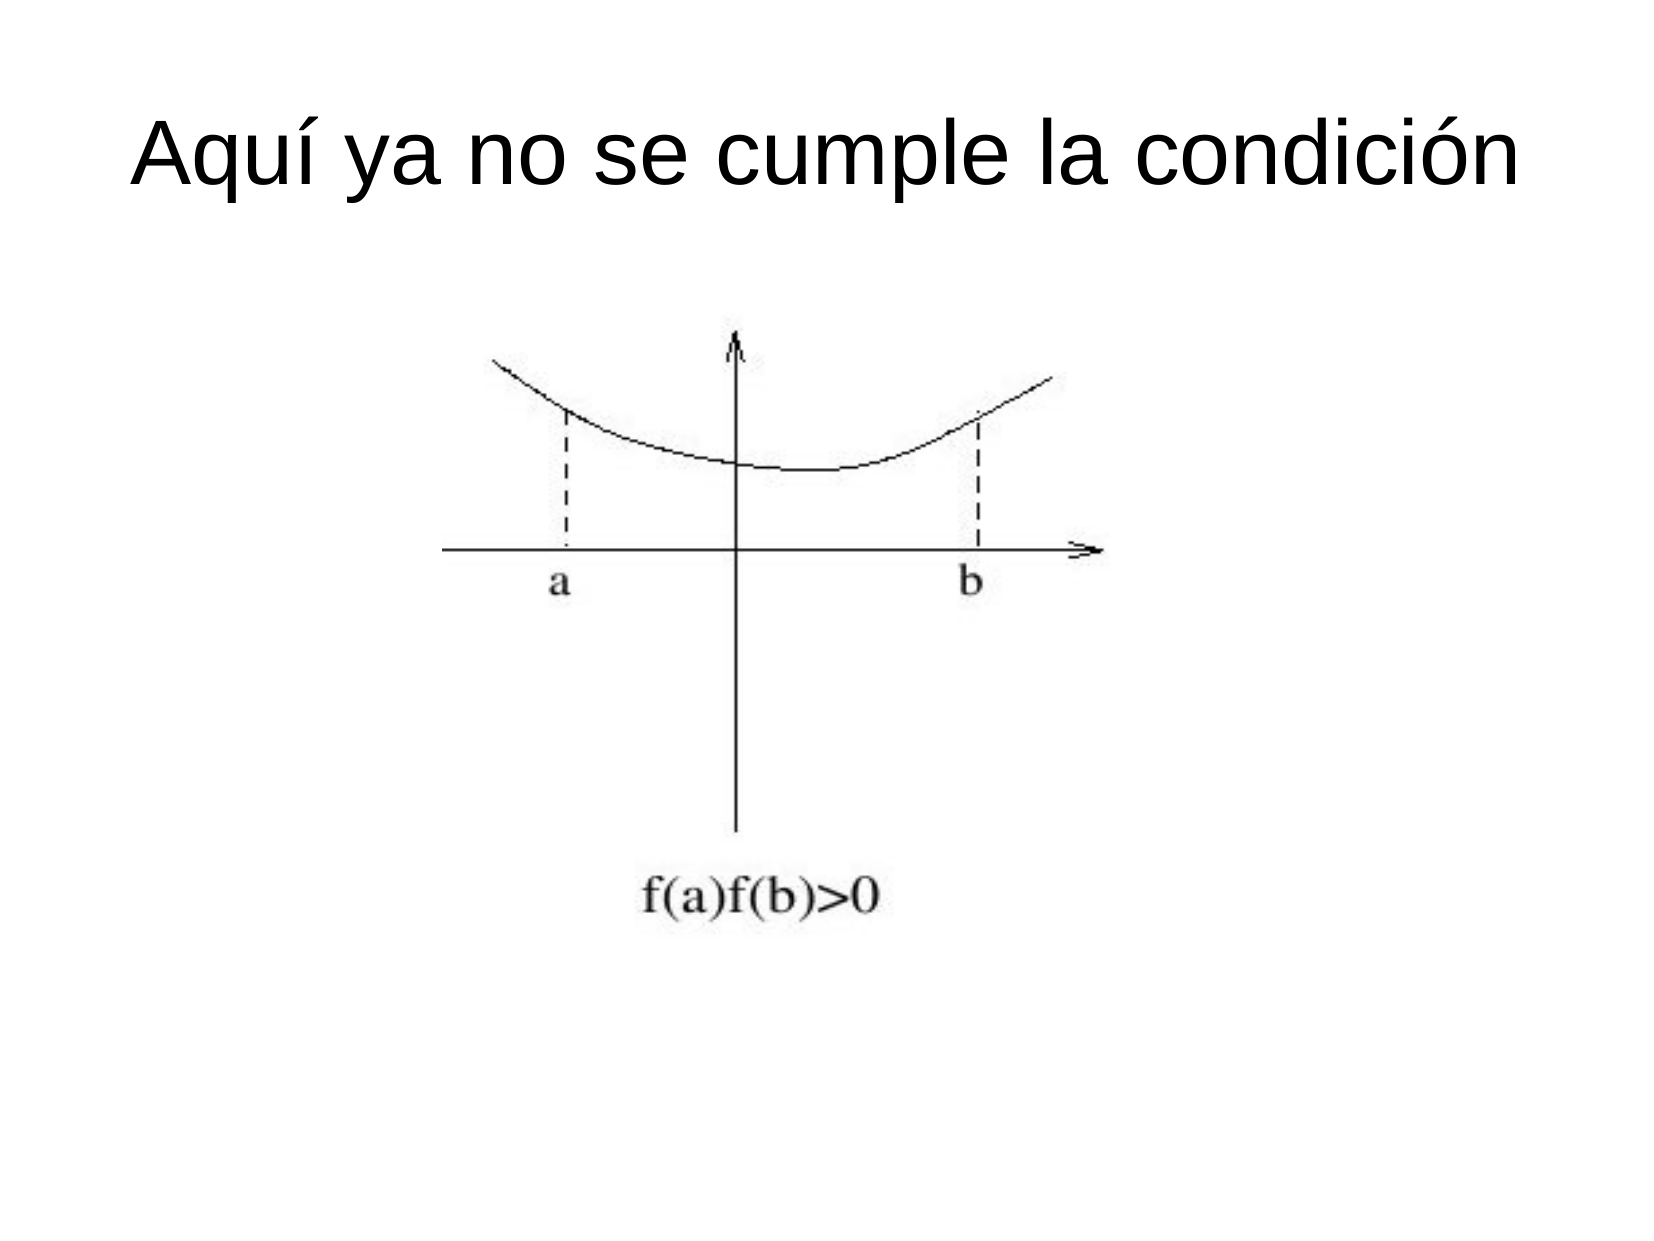

# Aquí ya no se cumple la condición